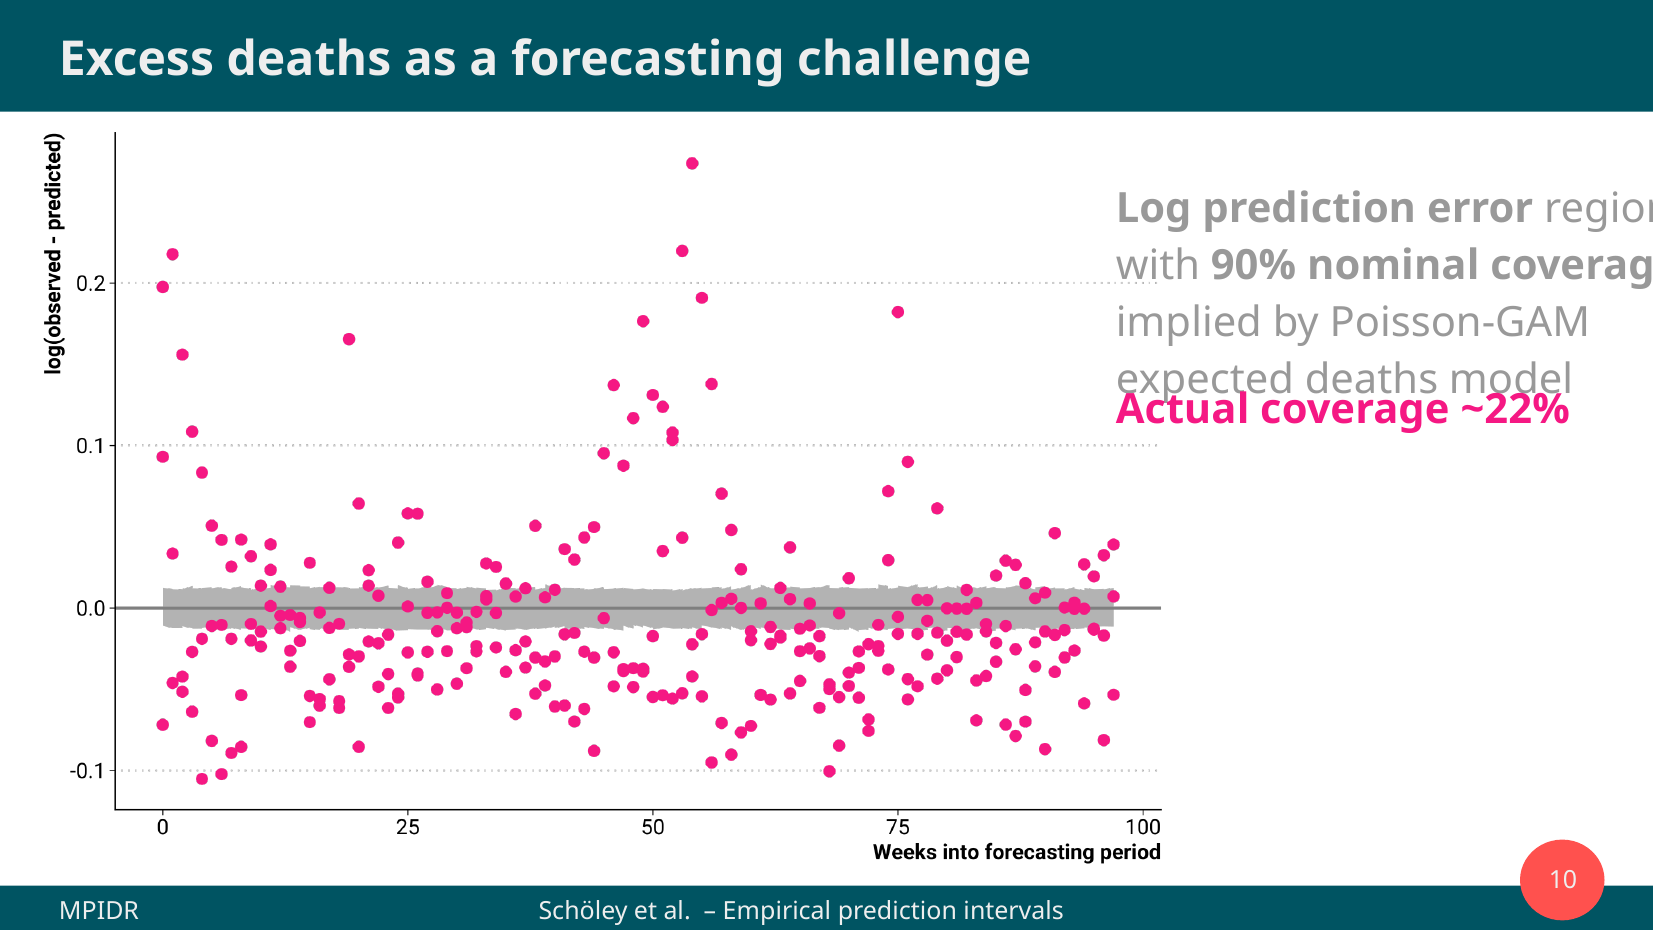

# Excess deaths as a forecasting challenge
Log prediction error region
with 90% nominal coverage
implied by Poisson-GAM
expected deaths model
Actual coverage ~22%
10
MPIDR
Schöley et al. – Empirical prediction intervals